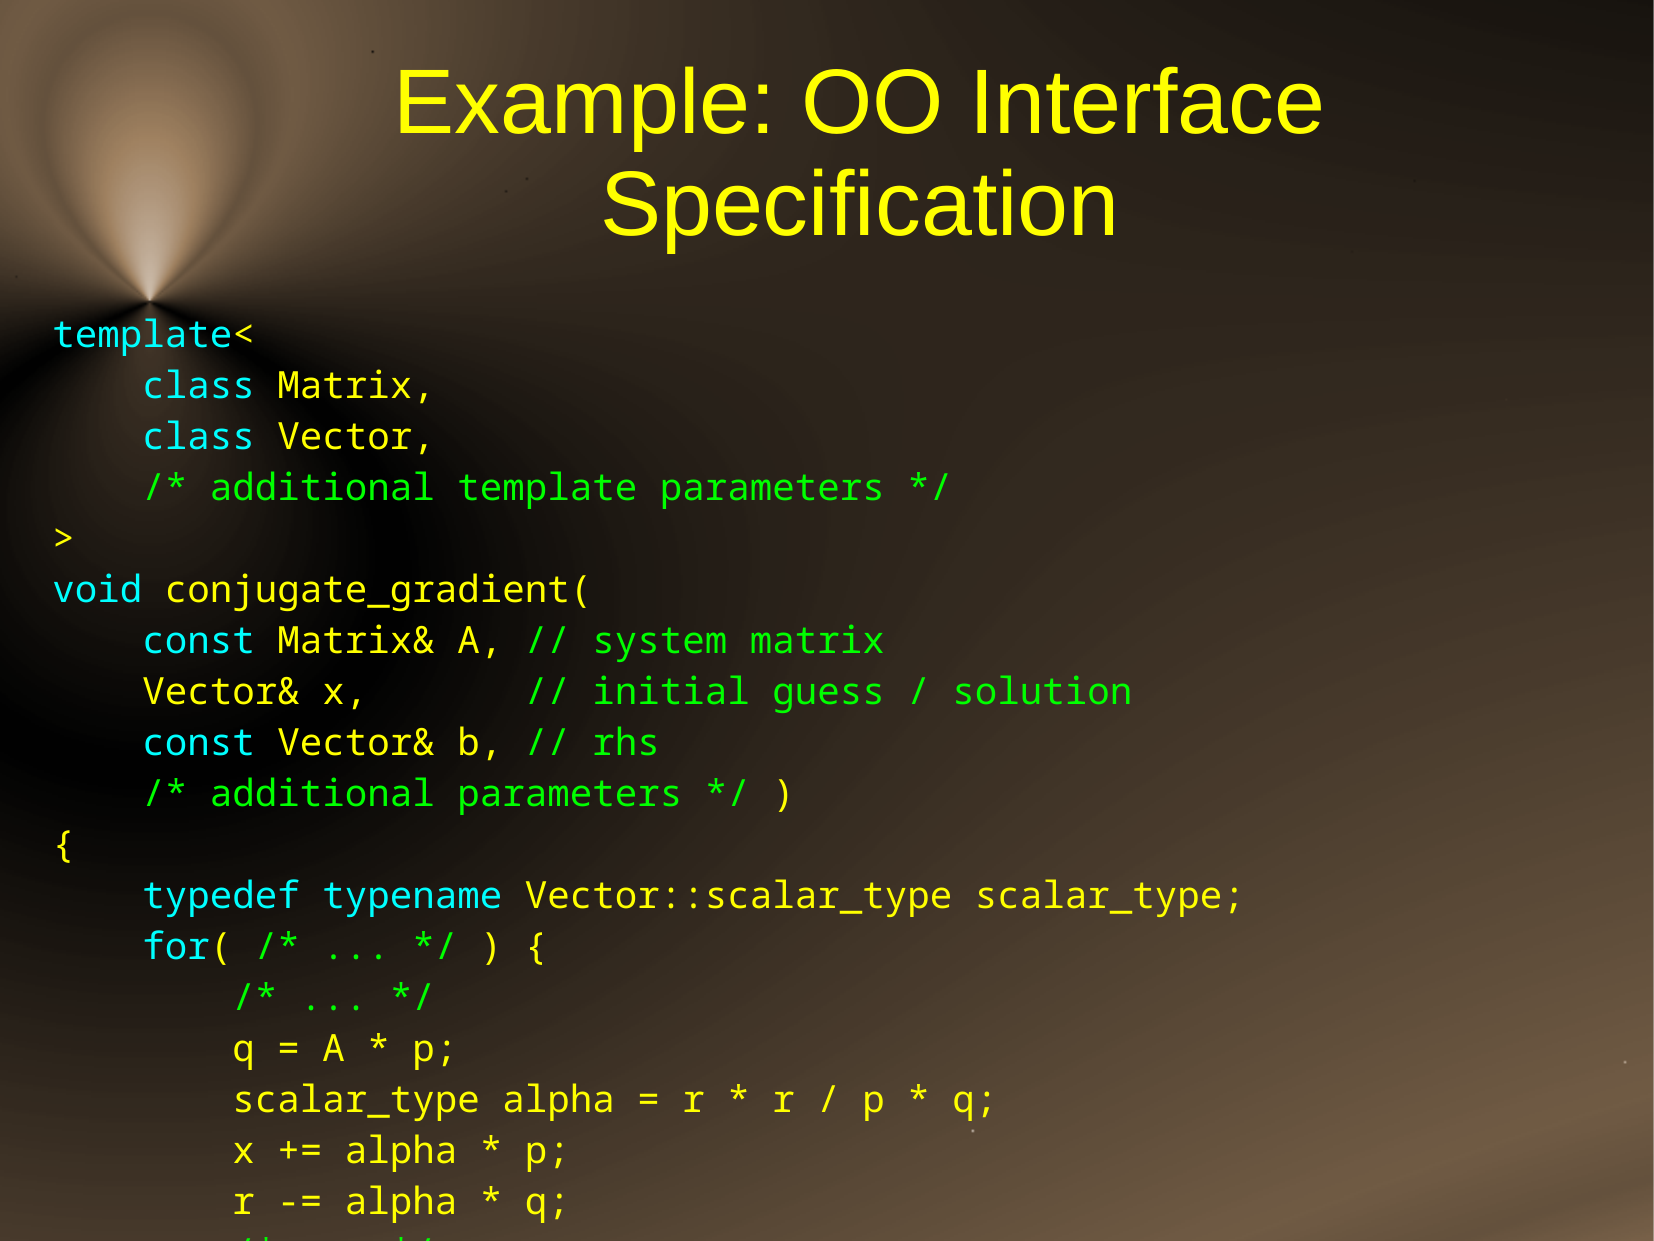

# Example: OO Interface Specification
template<
 class Matrix,
 class Vector,
 /* additional template parameters */
>
void conjugate_gradient(
 const Matrix& A, // system matrix
 Vector& x, // initial guess / solution
 const Vector& b, // rhs
 /* additional parameters */ )
{
 typedef typename Vector::scalar_type scalar_type;
 for( /* ... */ ) {
 /* ... */
 q = A * p;
 scalar_type alpha = r * r / p * q;
 x += alpha * p;
 r -= alpha * q;
 /* ... */
 }
}